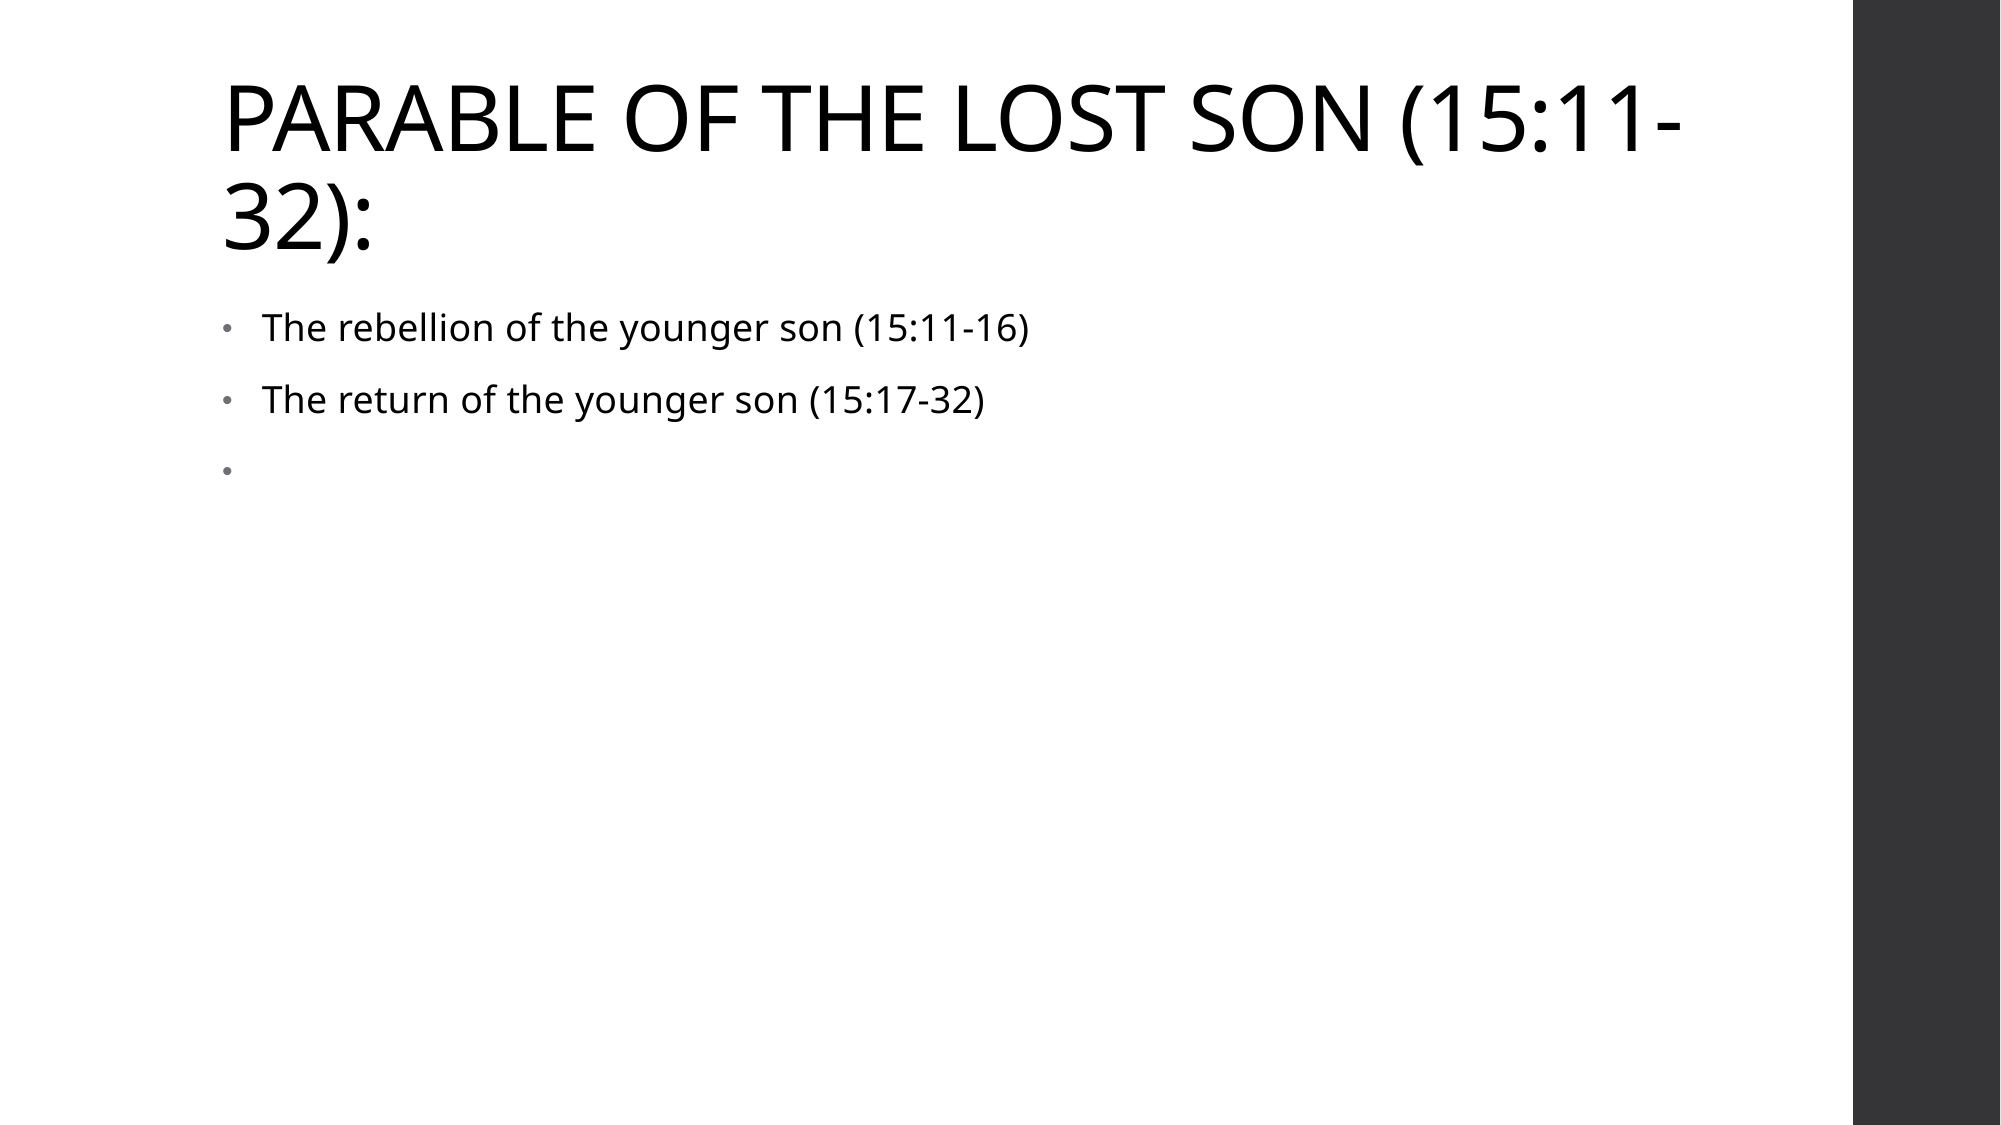

# PARABLE OF THE LOST SON (15:11-32):
 The rebellion of the younger son (15:11-16)
 The return of the younger son (15:17-32)